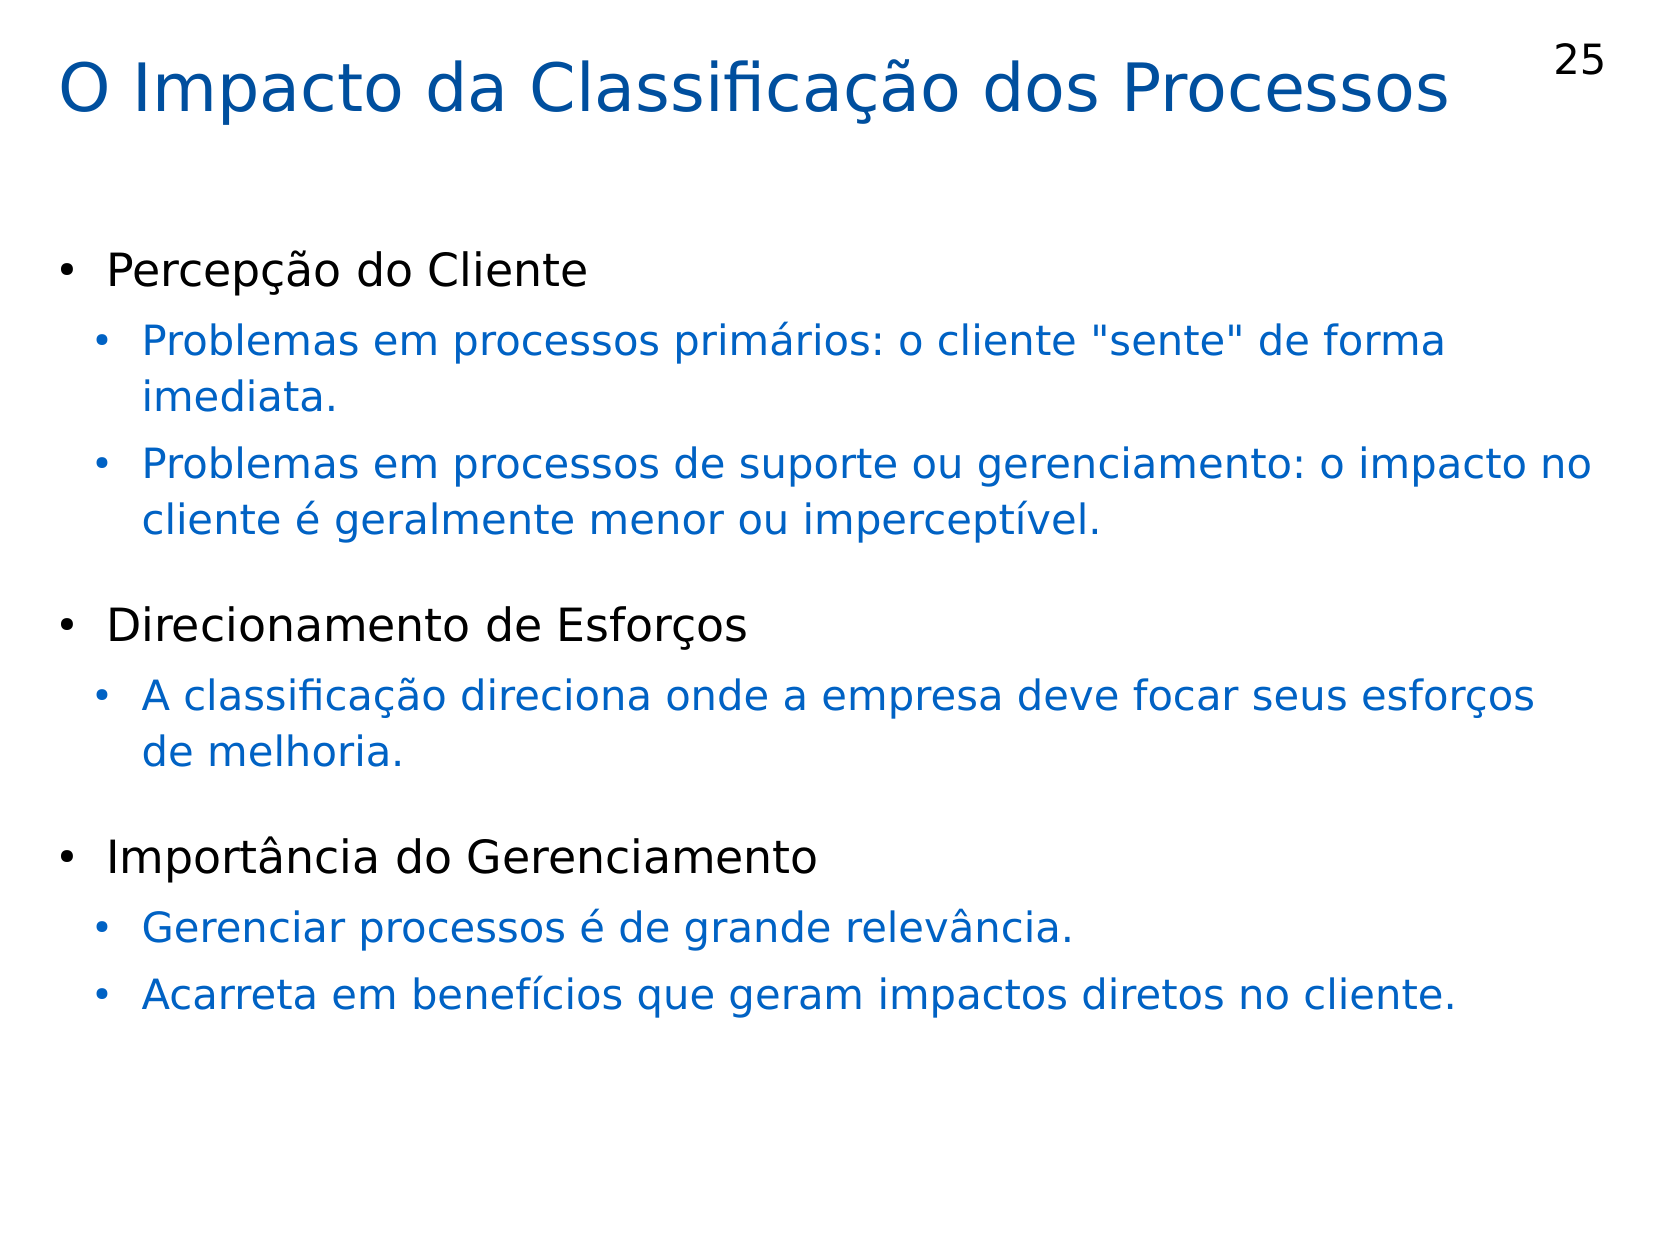

# O Impacto da Classificação dos Processos
25
Percepção do Cliente
Problemas em processos primários: o cliente "sente" de forma imediata.
Problemas em processos de suporte ou gerenciamento: o impacto no cliente é geralmente menor ou imperceptível.
Direcionamento de Esforços
A classificação direciona onde a empresa deve focar seus esforços de melhoria.
Importância do Gerenciamento
Gerenciar processos é de grande relevância.
Acarreta em benefícios que geram impactos diretos no cliente.